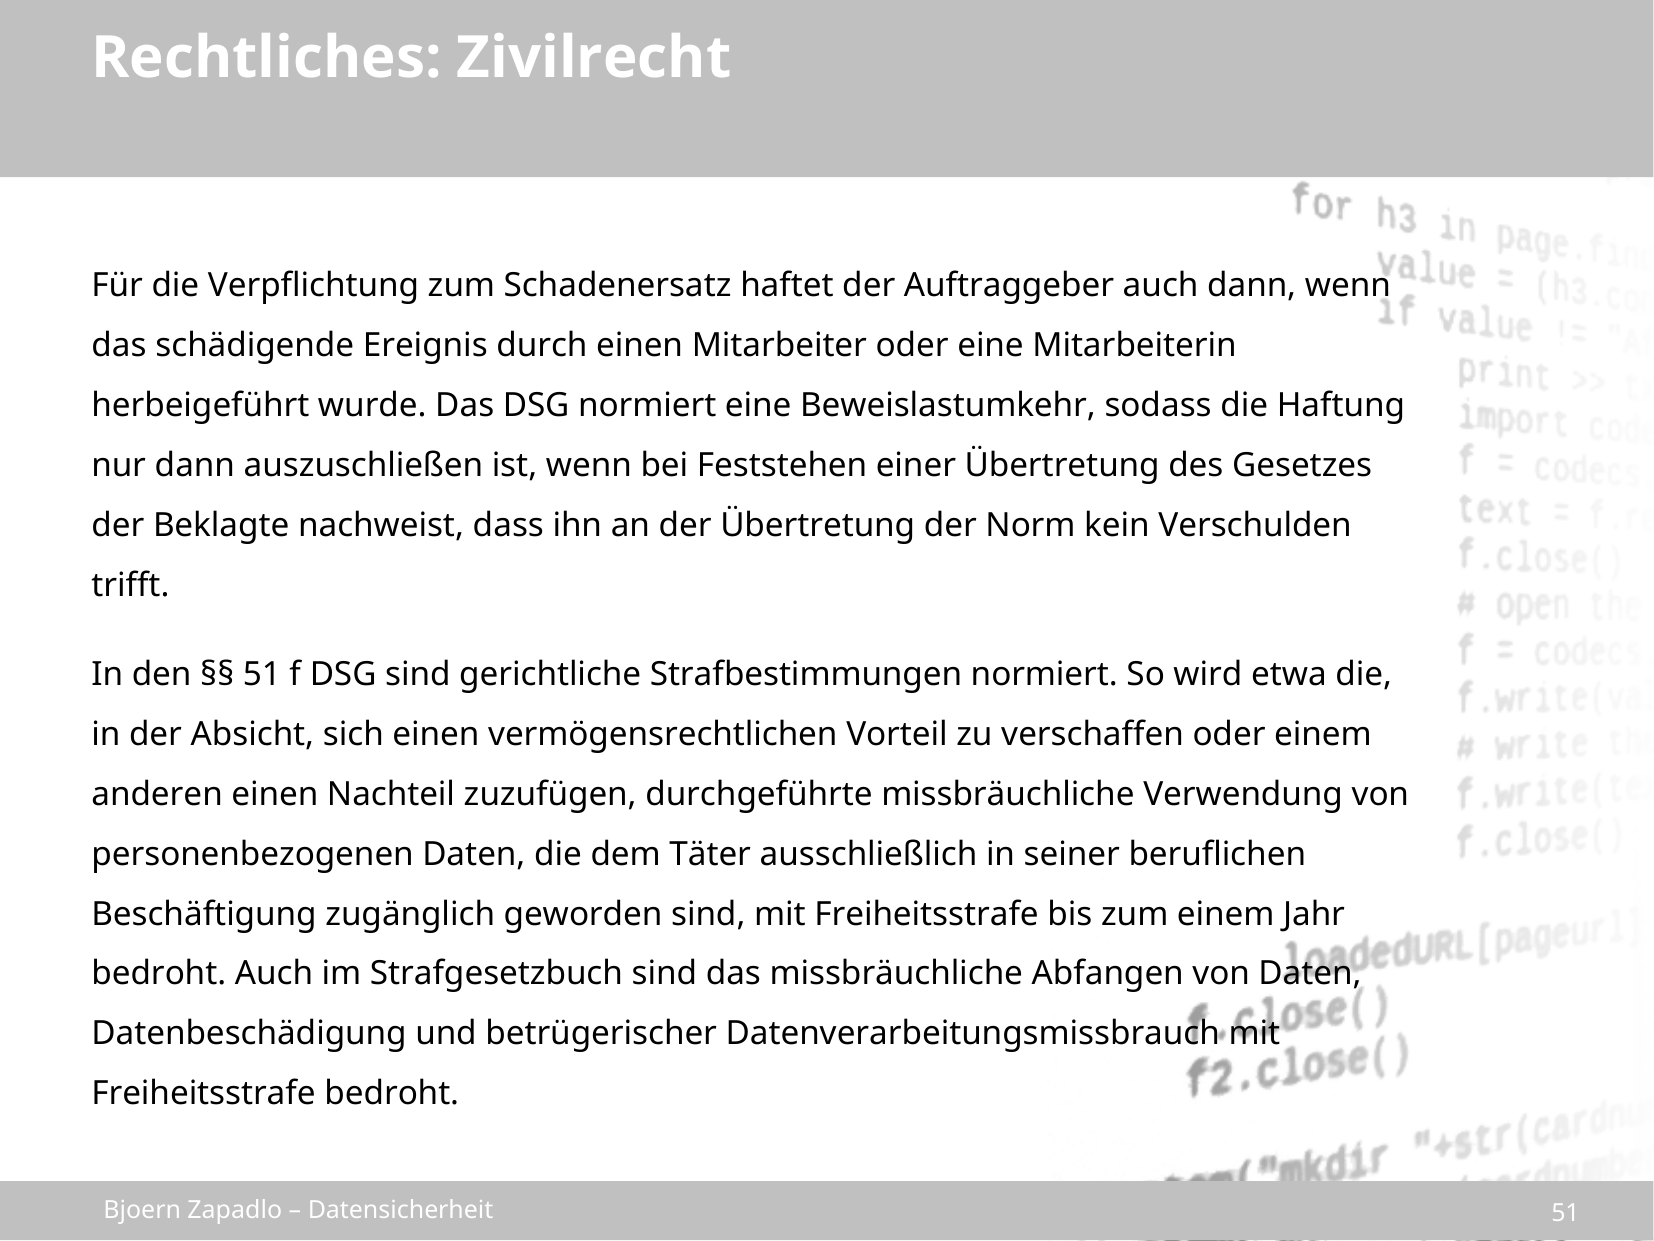

Rechtliches: Zivilrecht
Für die Verpflichtung zum Schadenersatz haftet der Auftraggeber auch dann, wenn das schädigende Ereignis durch einen Mitarbeiter oder eine Mitarbeiterin herbeigeführt wurde. Das DSG normiert eine Beweislastumkehr, sodass die Haftung nur dann auszuschließen ist, wenn bei Feststehen einer Übertretung des Gesetzes der Beklagte nachweist, dass ihn an der Übertretung der Norm kein Verschulden trifft.
In den §§ 51 f DSG sind gerichtliche Strafbestimmungen normiert. So wird etwa die, in der Absicht, sich einen vermögensrechtlichen Vorteil zu verschaffen oder einem anderen einen Nachteil zuzufügen, durchgeführte missbräuchliche Verwendung von personenbezogenen Daten, die dem Täter ausschließlich in seiner beruflichen Beschäftigung zugänglich geworden sind, mit Freiheitsstrafe bis zum einem Jahr bedroht. Auch im Strafgesetzbuch sind das missbräuchliche Abfangen von Daten, Datenbeschädigung und betrügerischer Datenverarbeitungsmissbrauch mit Freiheitsstrafe bedroht.